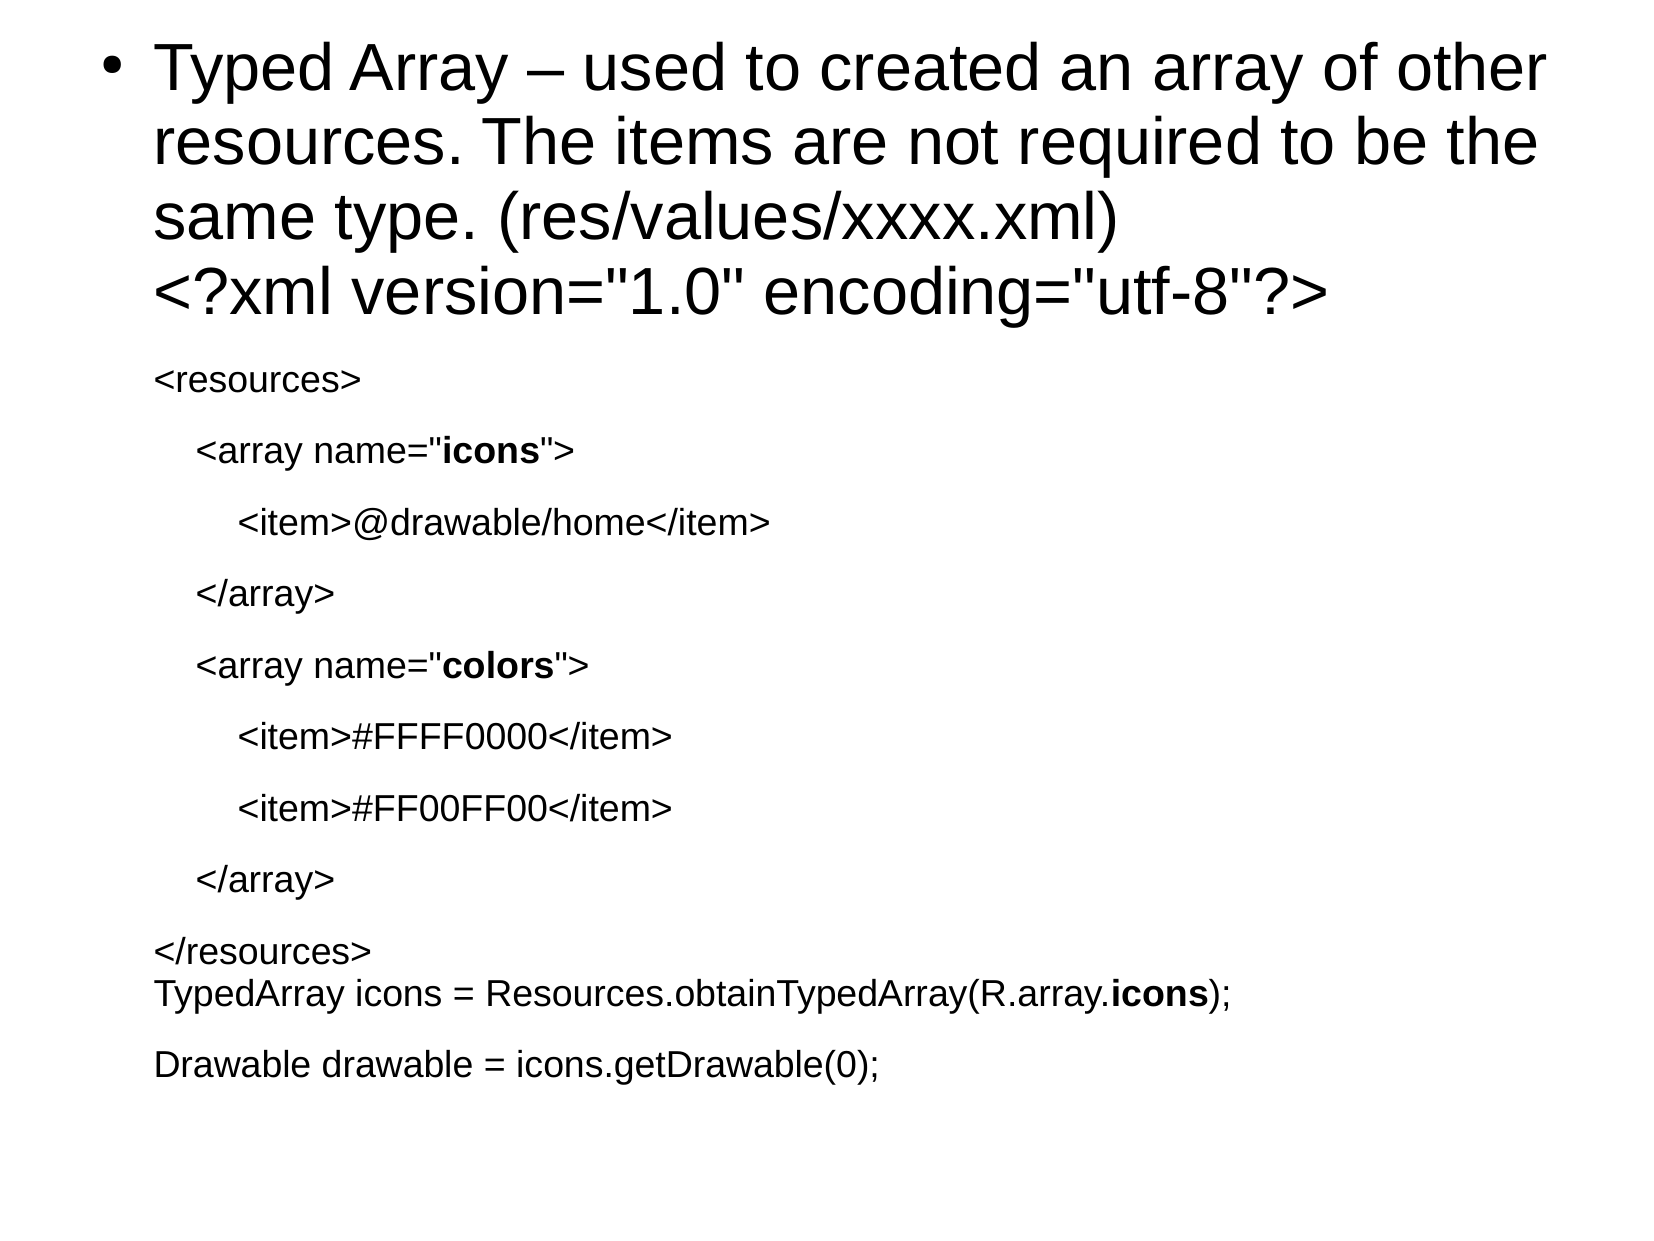

# Typed Array – used to created an array of other resources. The items are not required to be the same type. (res/values/xxxx.xml) <?xml version="1.0" encoding="utf-8"?>
<resources>
 <array name="icons">
 <item>@drawable/home</item>
 </array>
 <array name="colors">
 <item>#FFFF0000</item>
 <item>#FF00FF00</item>
 </array>
</resources>
TypedArray icons = Resources.obtainTypedArray(R.array.icons);
Drawable drawable = icons.getDrawable(0);